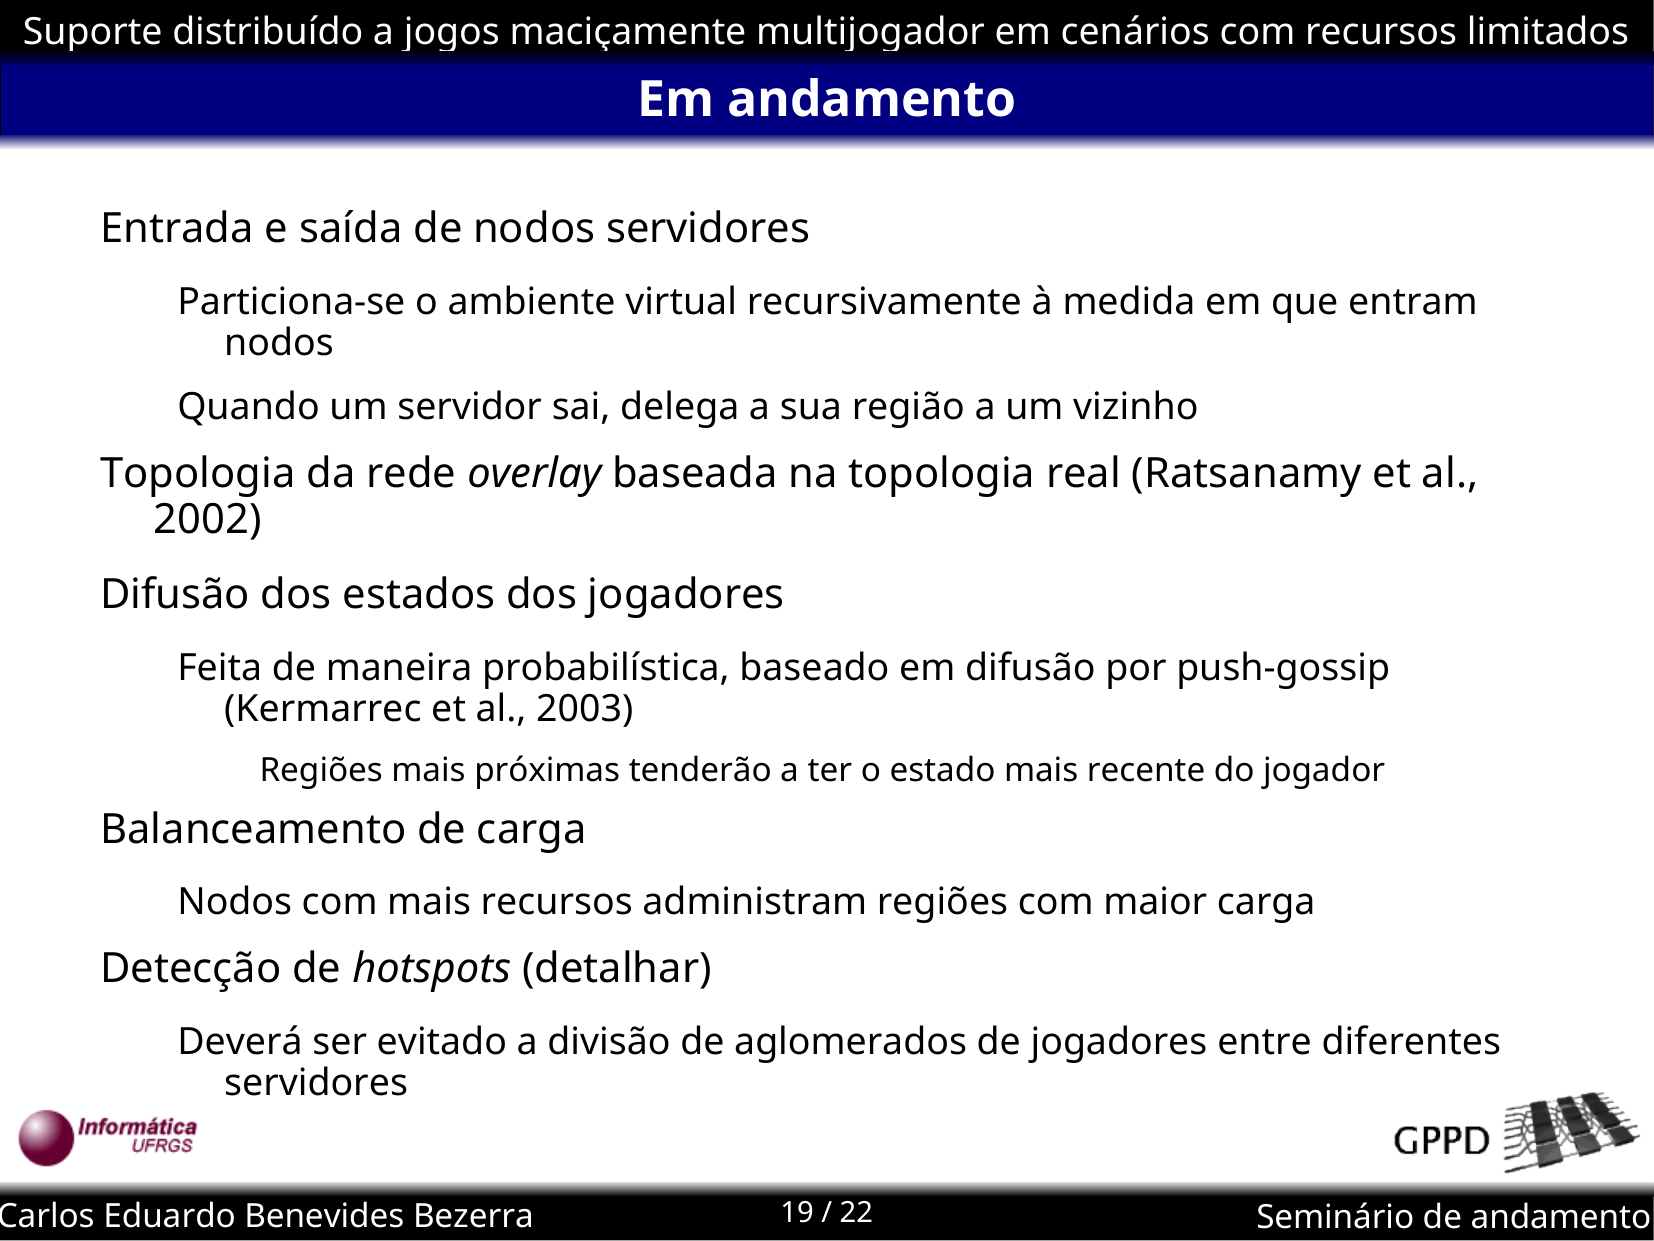

# Em andamento
Entrada e saída de nodos servidores
Particiona-se o ambiente virtual recursivamente à medida em que entram nodos
Quando um servidor sai, delega a sua região a um vizinho
Topologia da rede overlay baseada na topologia real (Ratsanamy et al., 2002)
Difusão dos estados dos jogadores
Feita de maneira probabilística, baseado em difusão por push-gossip (Kermarrec et al., 2003)
Regiões mais próximas tenderão a ter o estado mais recente do jogador
Balanceamento de carga
Nodos com mais recursos administram regiões com maior carga
Detecção de hotspots (detalhar)
Deverá ser evitado a divisão de aglomerados de jogadores entre diferentes servidores